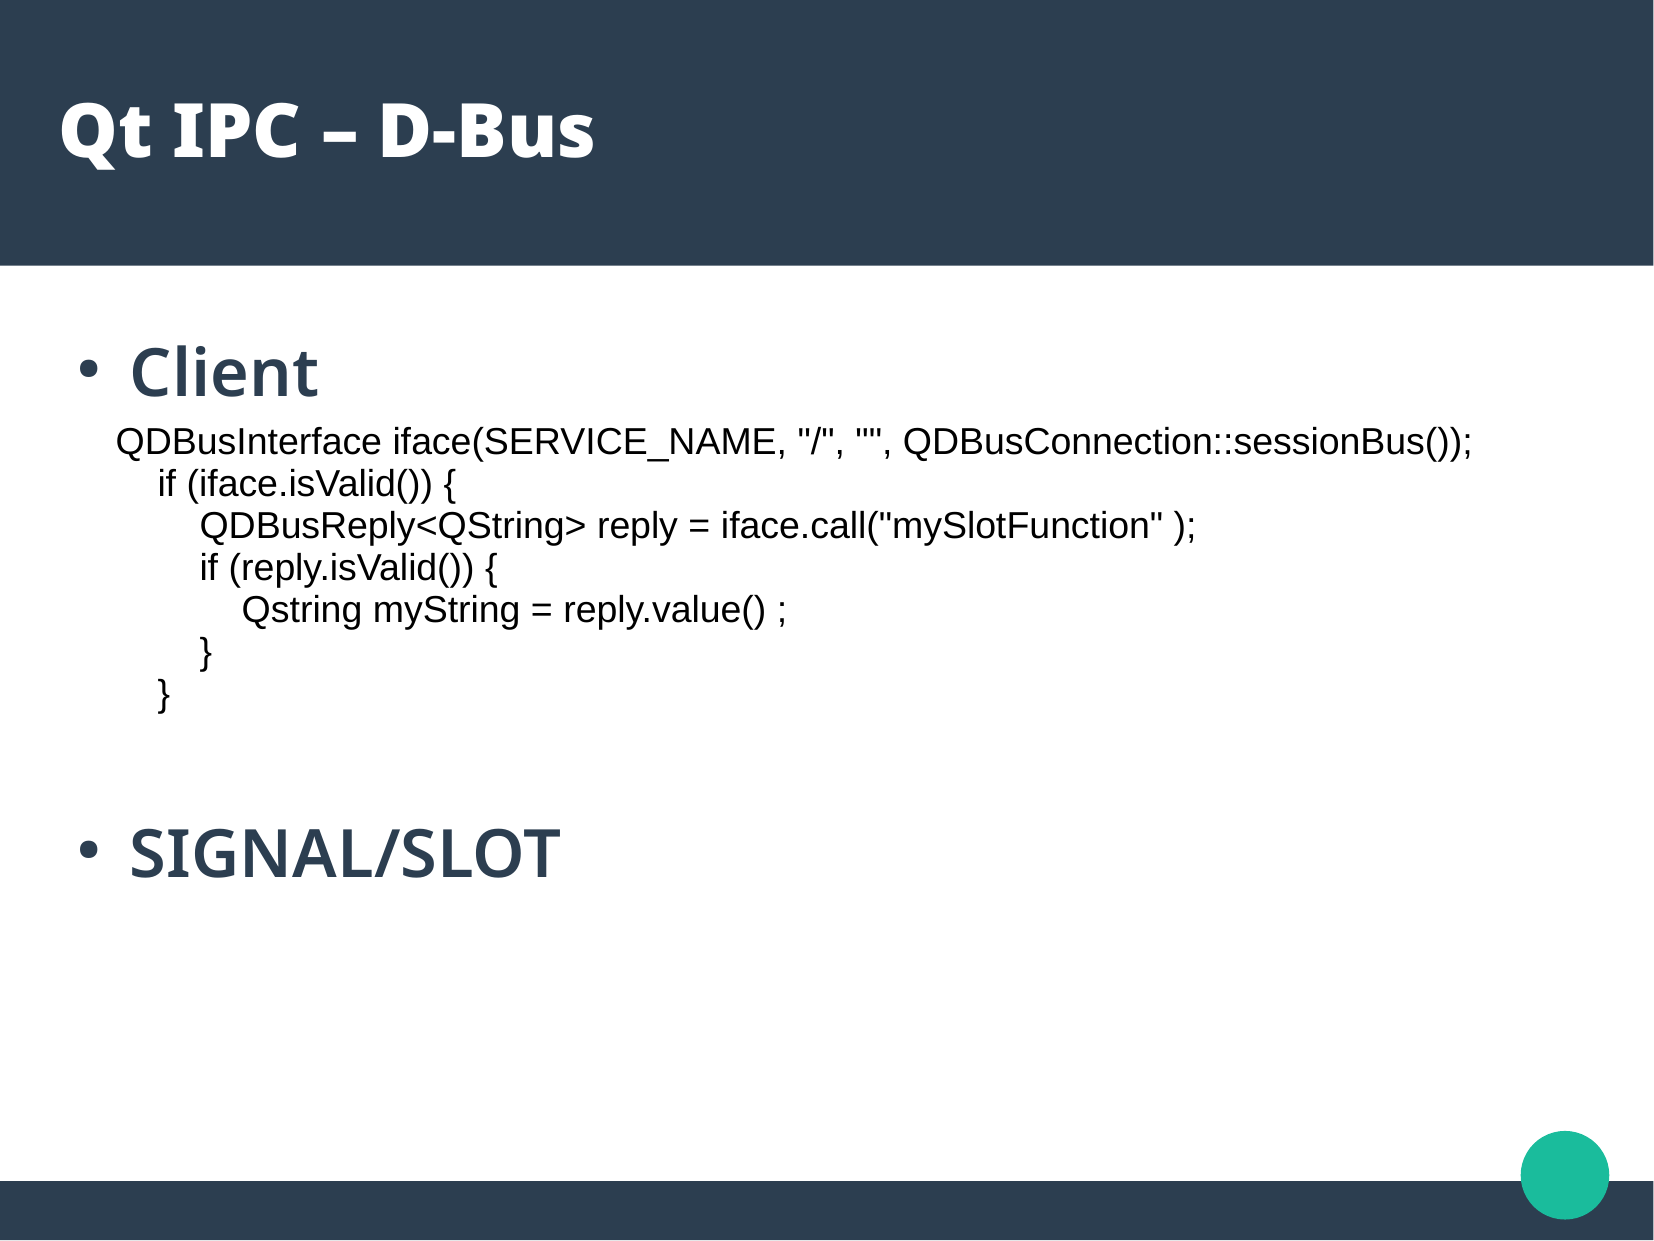

# Qt IPC – D-Bus
Client
SIGNAL/SLOT
QDBusInterface iface(SERVICE_NAME, "/", "", QDBusConnection::sessionBus());
 if (iface.isValid()) {
 QDBusReply<QString> reply = iface.call("mySlotFunction" );
 if (reply.isValid()) {
 Qstring myString = reply.value() ;
 }
 }